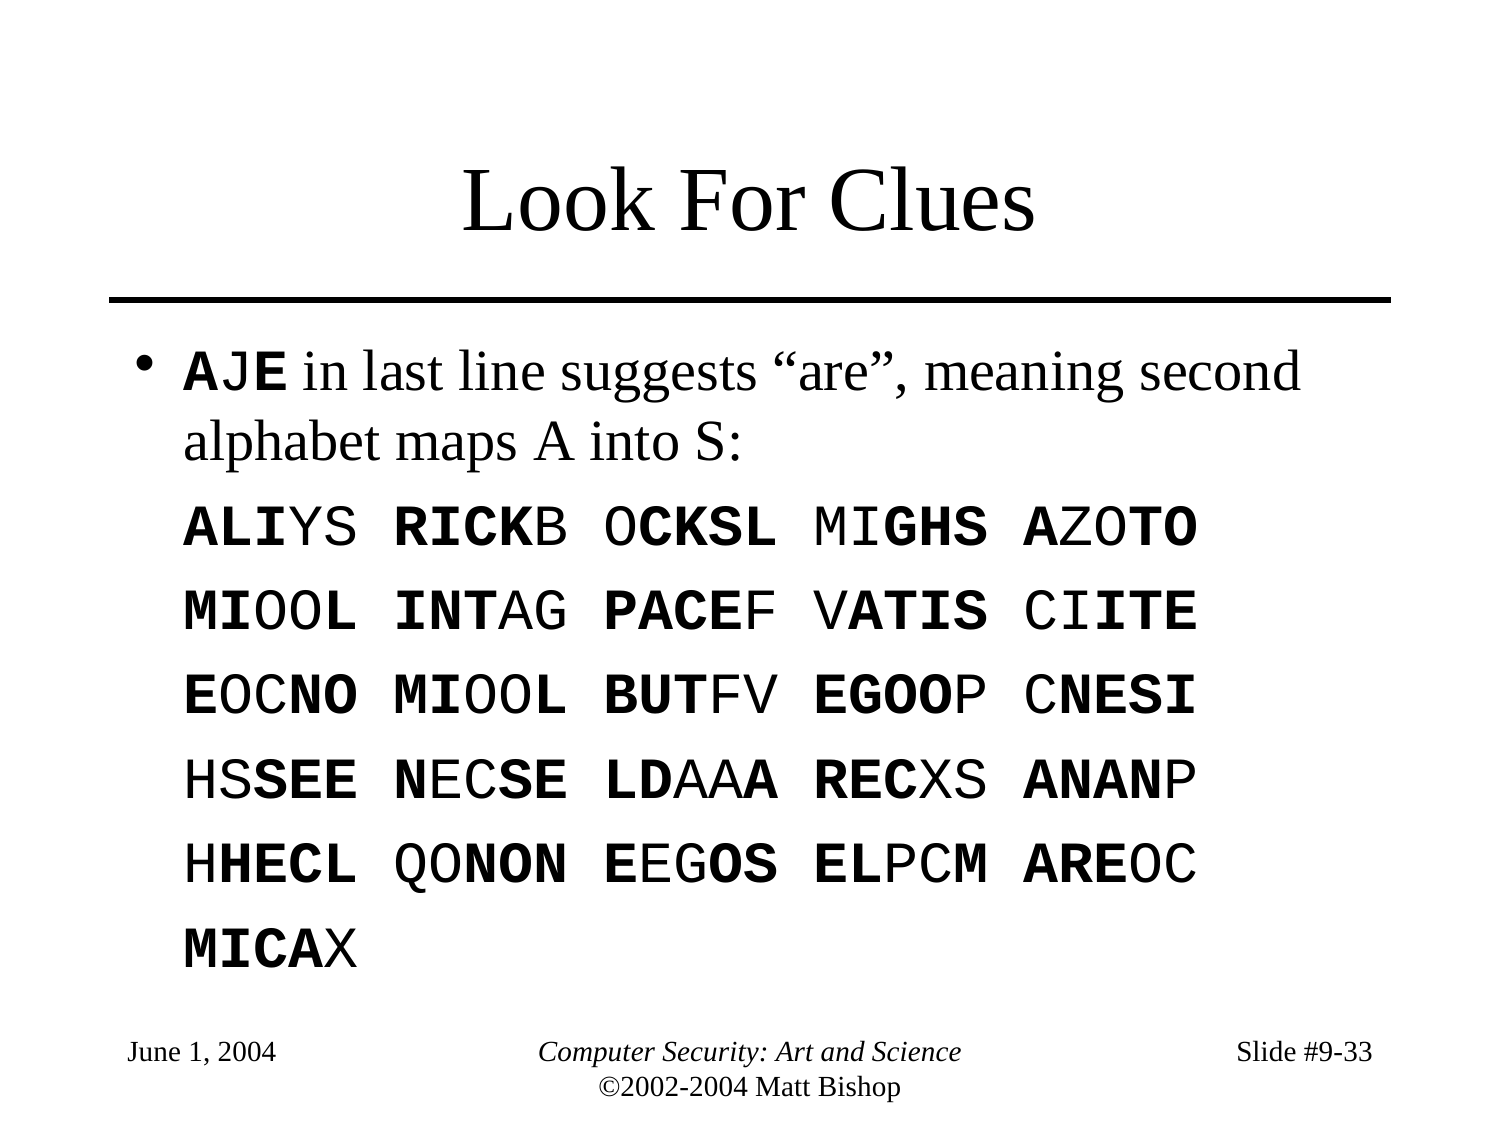

# Look For Clues
AJE in last line suggests “are”, meaning second alphabet maps A into S:
	ALIYS RICKB OCKSL MIGHS AZOTO
	MIOOL INTAG PACEF VATIS CIITE
	EOCNO MIOOL BUTFV EGOOP CNESI
	HSSEE NECSE LDAAA RECXS ANANP
	HHECL QONON EEGOS ELPCM AREOC
	MICAX
June 1, 2004
Computer Security: Art and Science
33